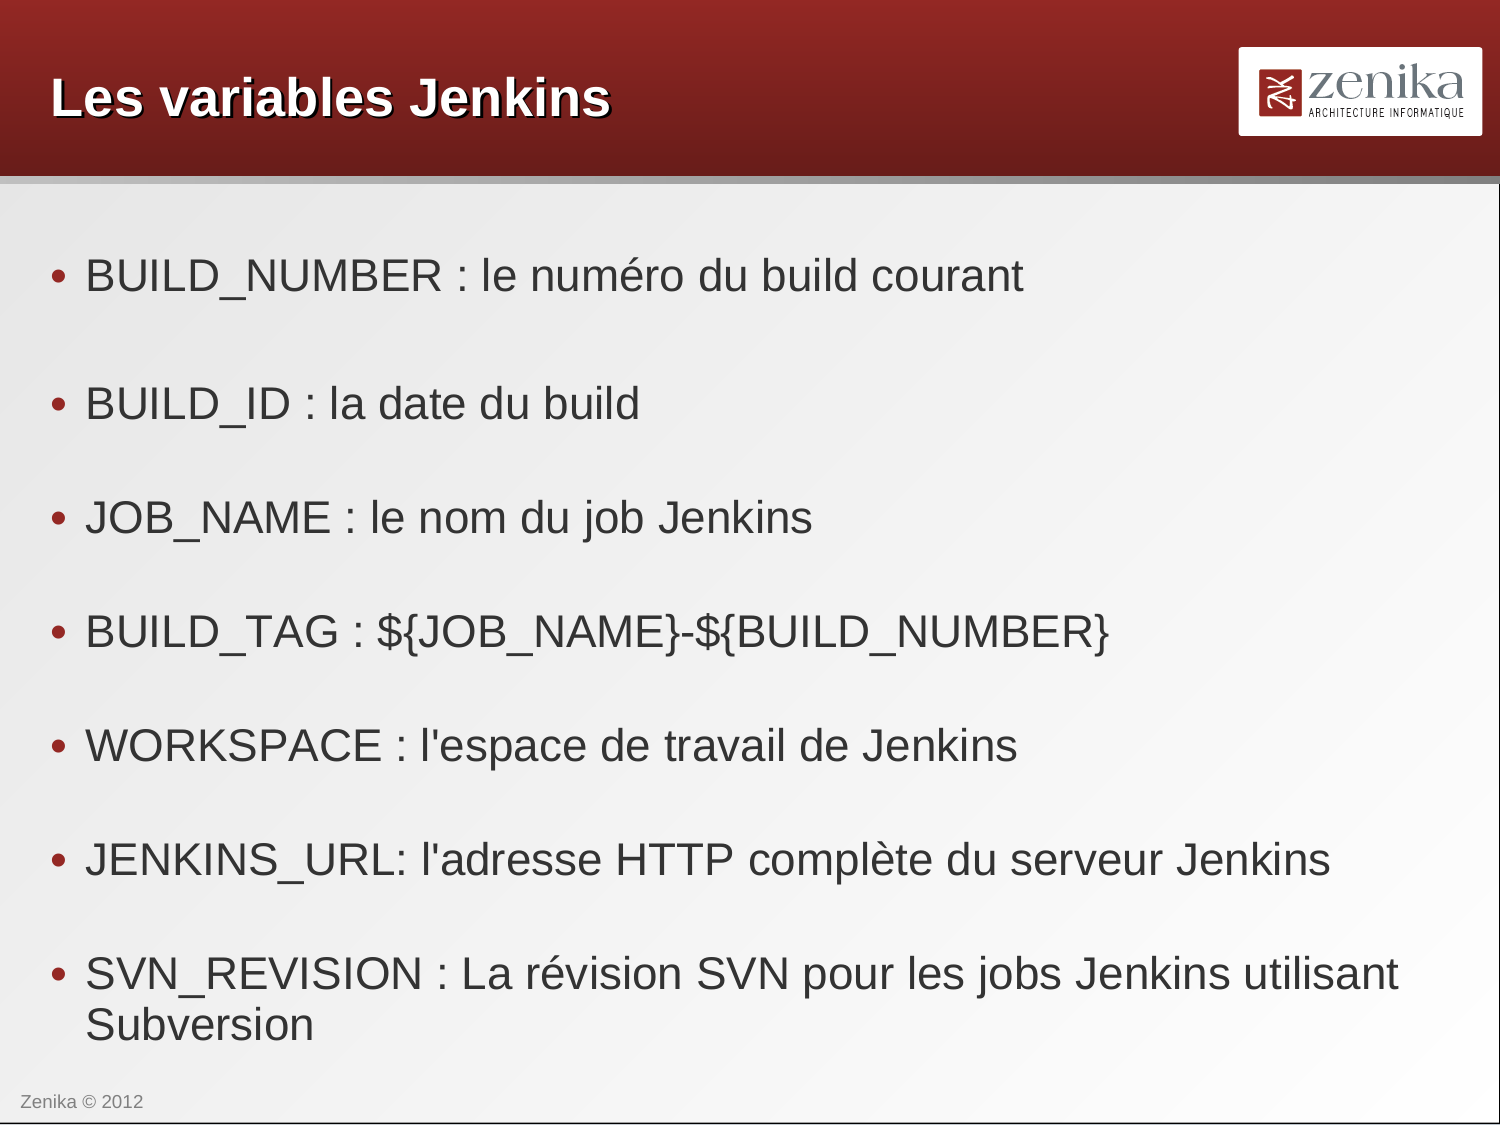

# Les variables Jenkins
BUILD_NUMBER : le numéro du build courant
BUILD_ID : la date du build
JOB_NAME : le nom du job Jenkins
BUILD_TAG : ${JOB_NAME}-${BUILD_NUMBER}
WORKSPACE : l'espace de travail de Jenkins
JENKINS_URL: l'adresse HTTP complète du serveur Jenkins
SVN_REVISION : La révision SVN pour les jobs Jenkins utilisant Subversion